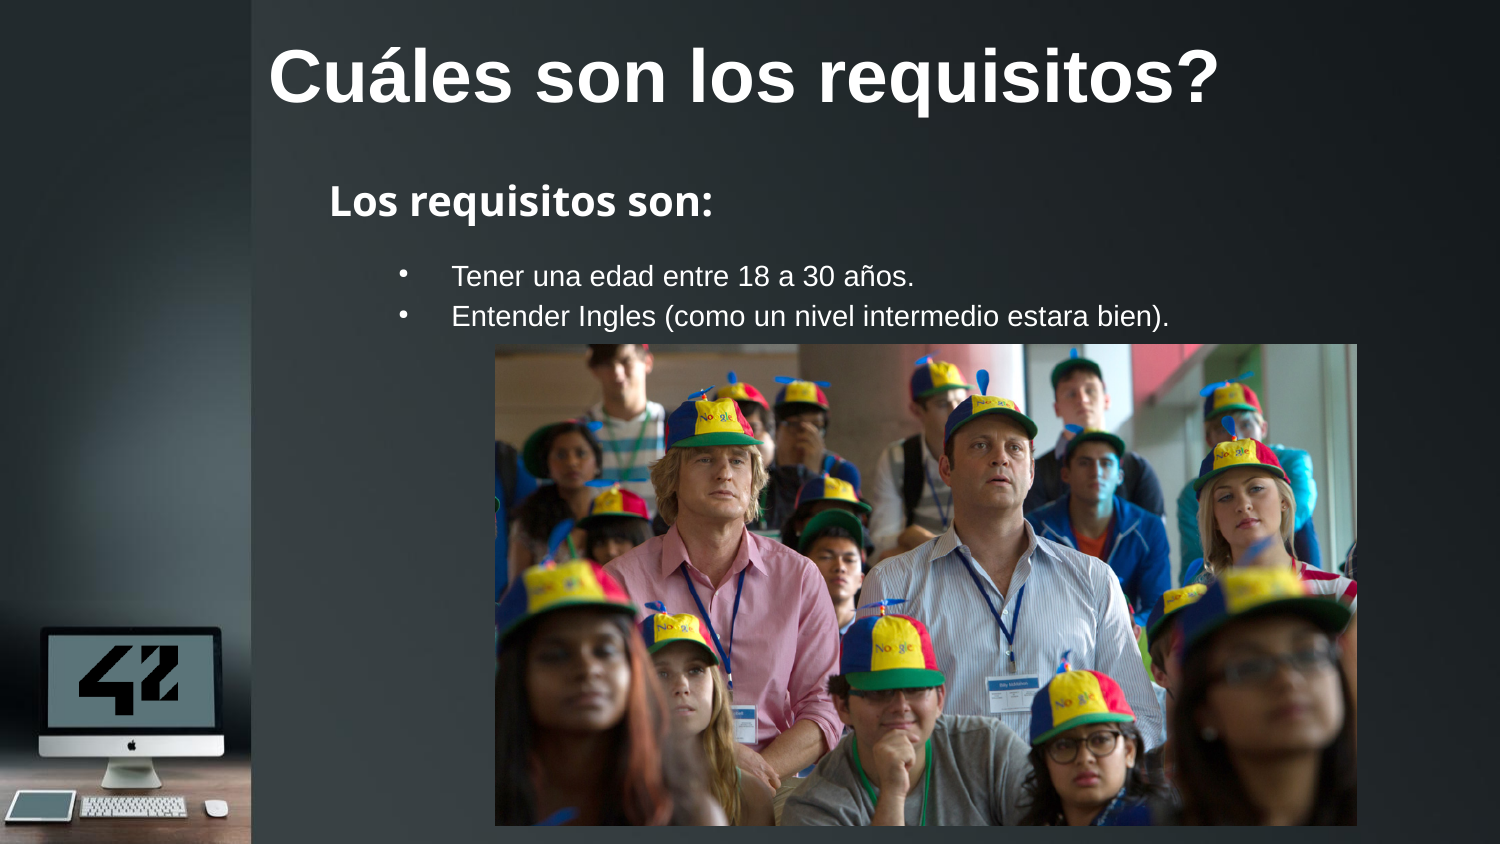

# Cuáles son los requisitos?
Los requisitos son:
Tener una edad entre 18 a 30 años.
Entender Ingles (como un nivel intermedio estara bien).